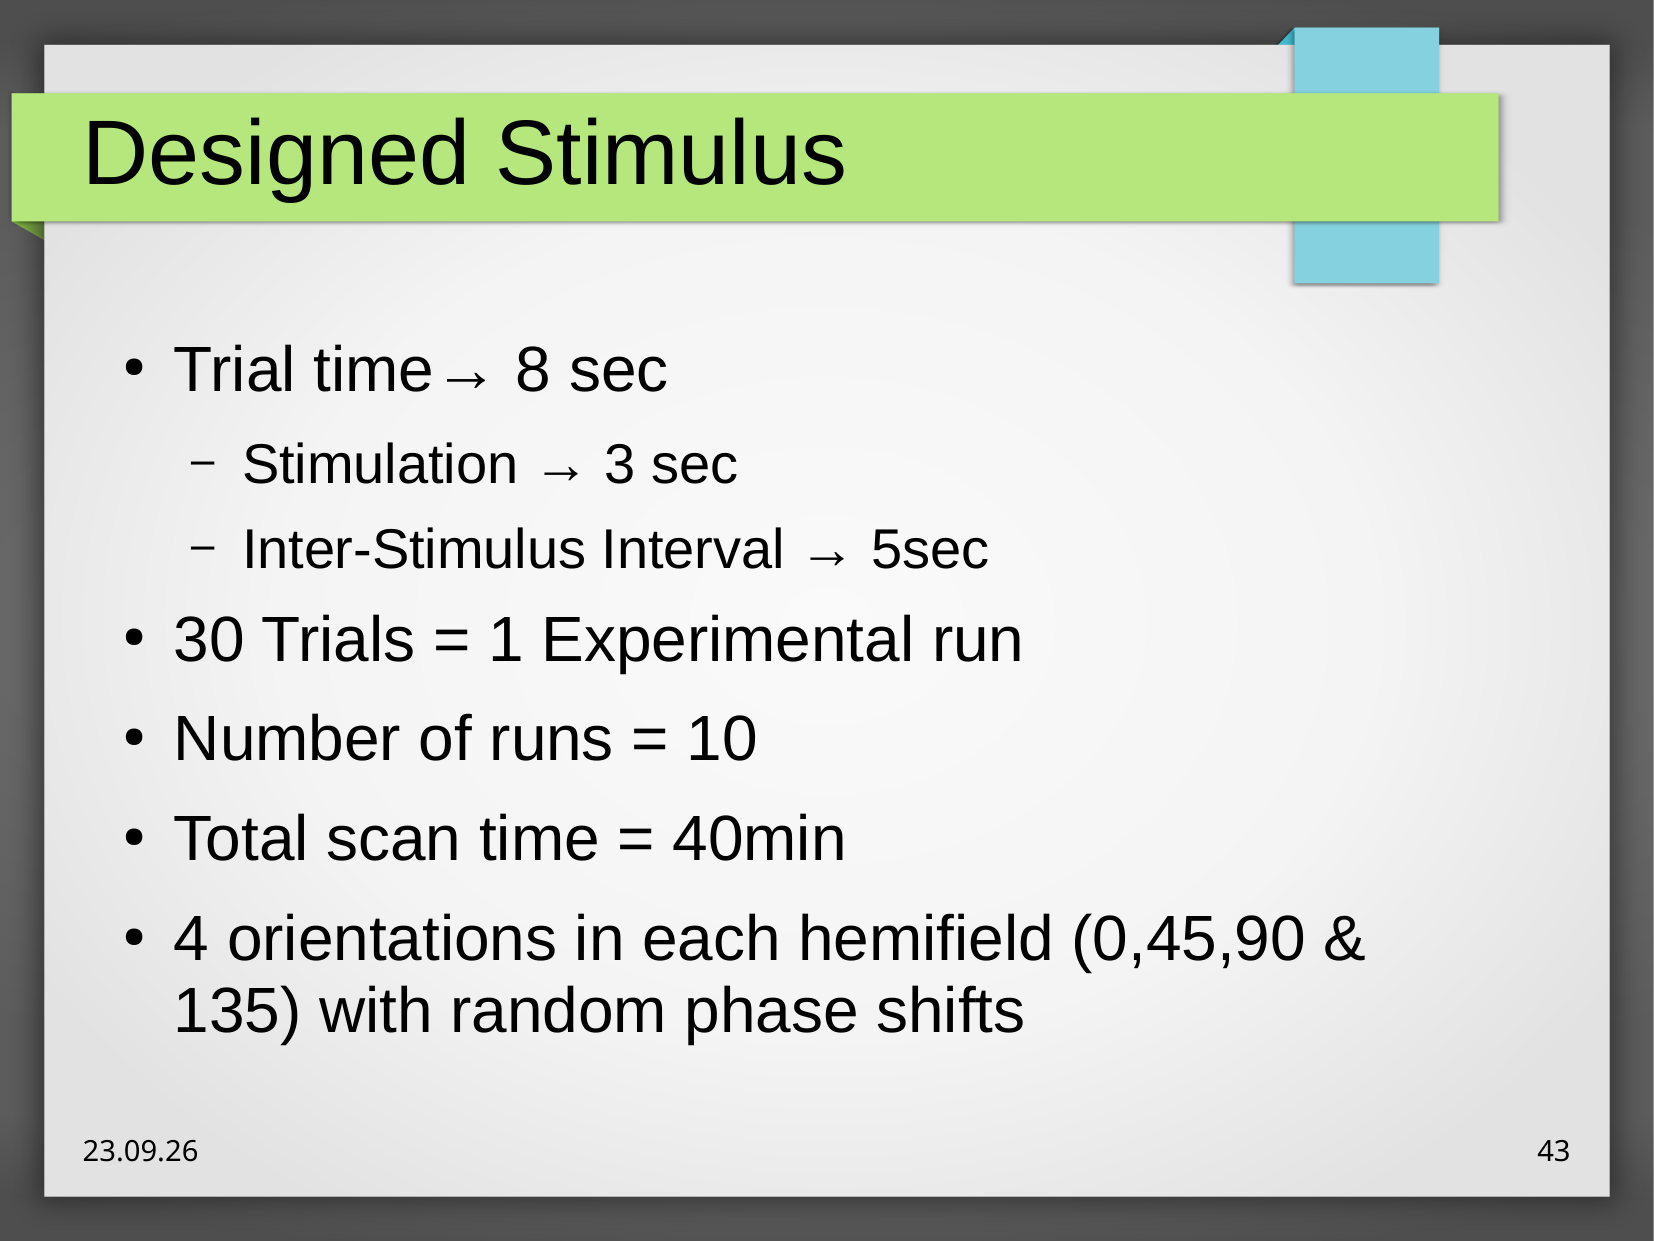

# Designed Stimulus
Trial time→ 8 sec
Stimulation → 3 sec
Inter-Stimulus Interval → 5sec
30 Trials = 1 Experimental run
Number of runs = 10
Total scan time = 40min
4 orientations in each hemifield (0,45,90 & 135) with random phase shifts
43